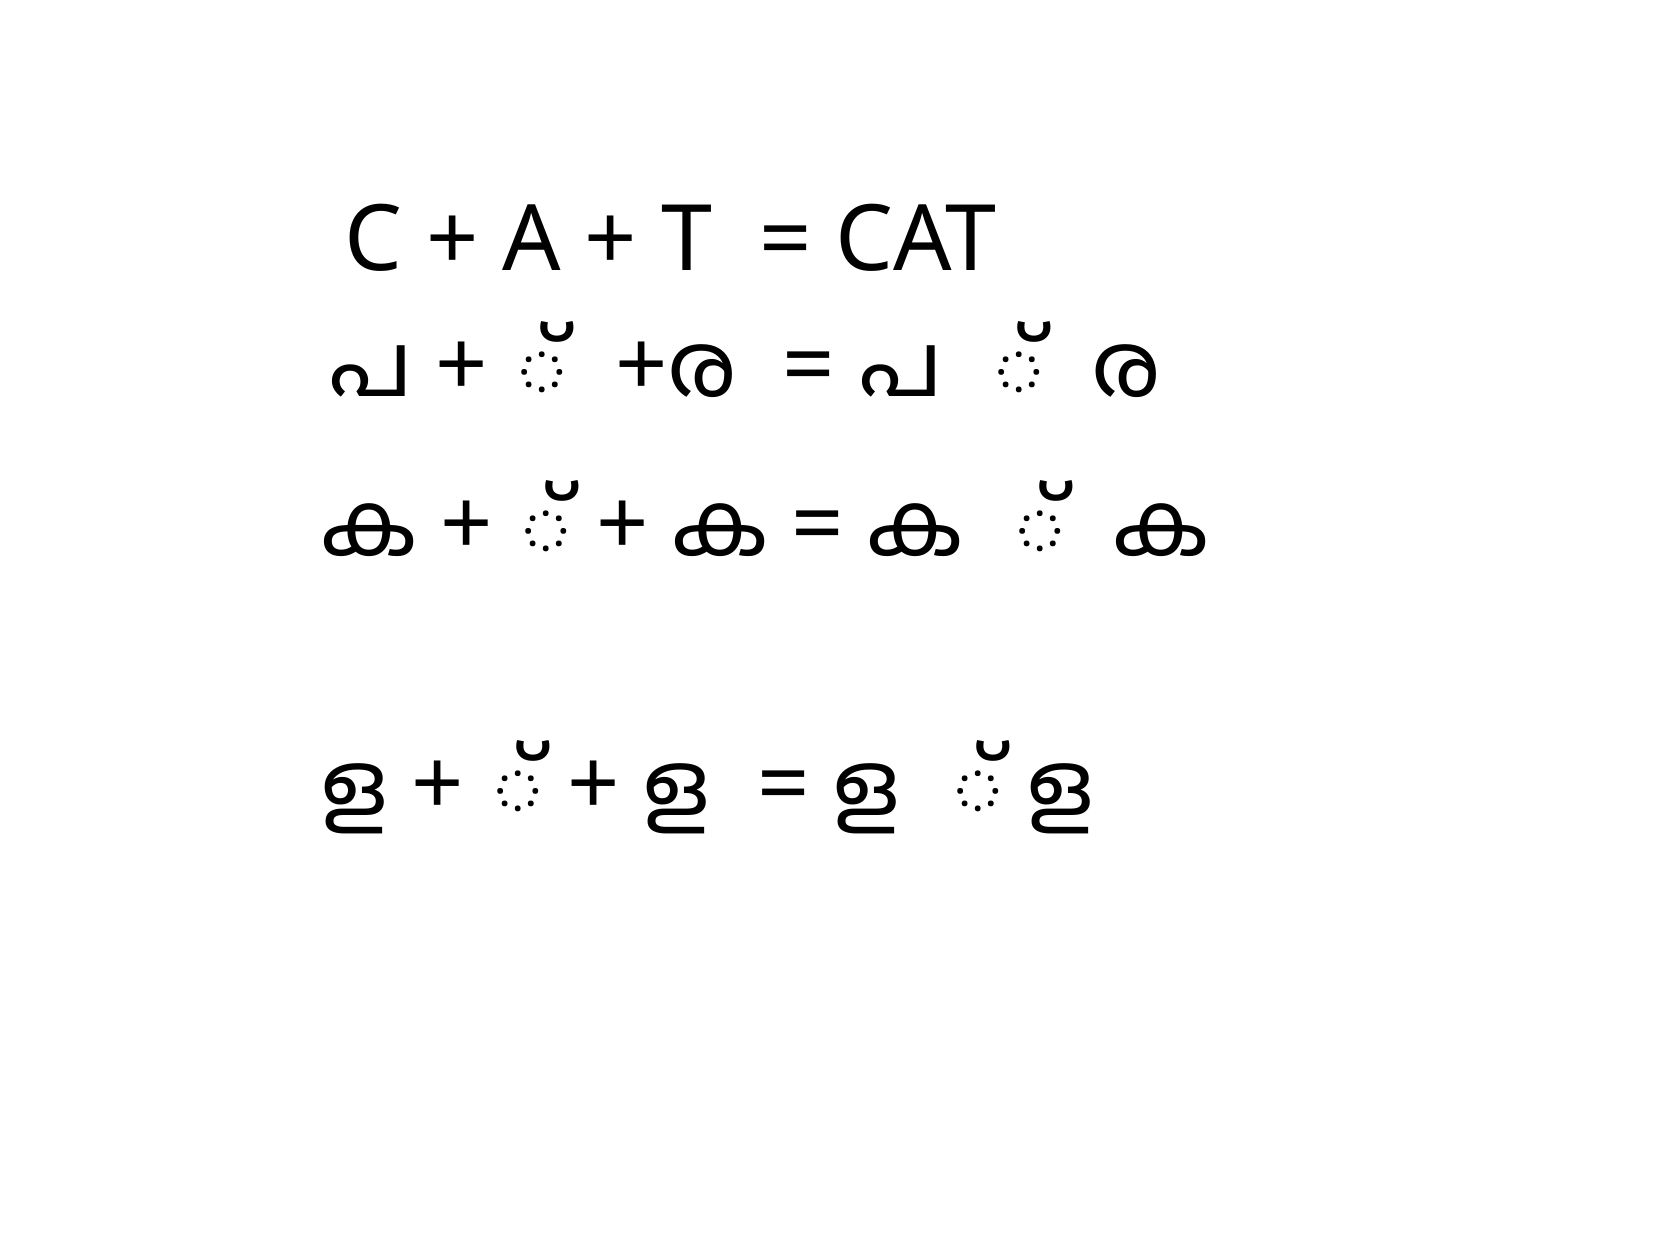

C + A + T = CAT
പ + ് +ര = പ ് ര
ക + ് + ക = ക ് ക
ള + ് + ള = ള ് ള